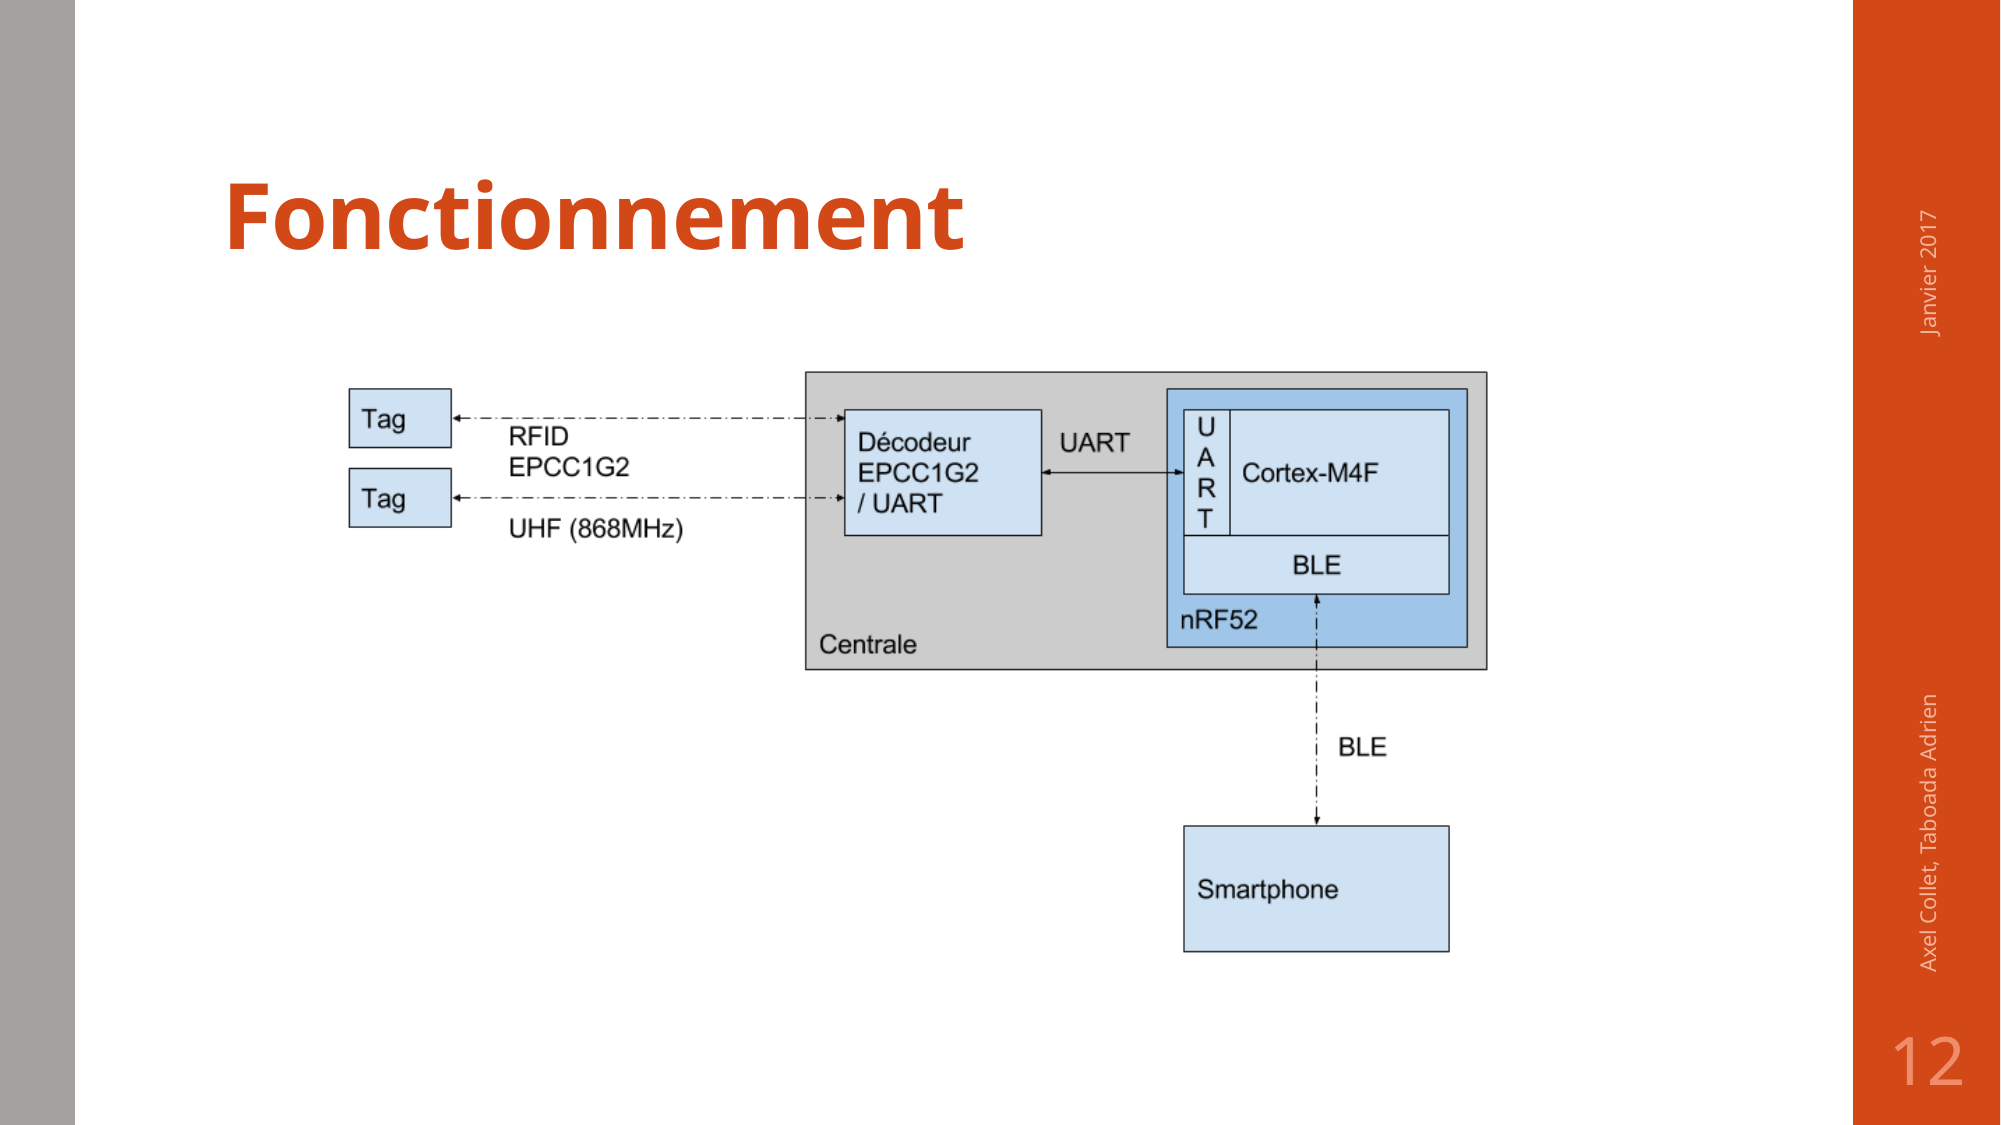

# Fonctionnement
Janvier 2017
Axel Collet, Taboada Adrien